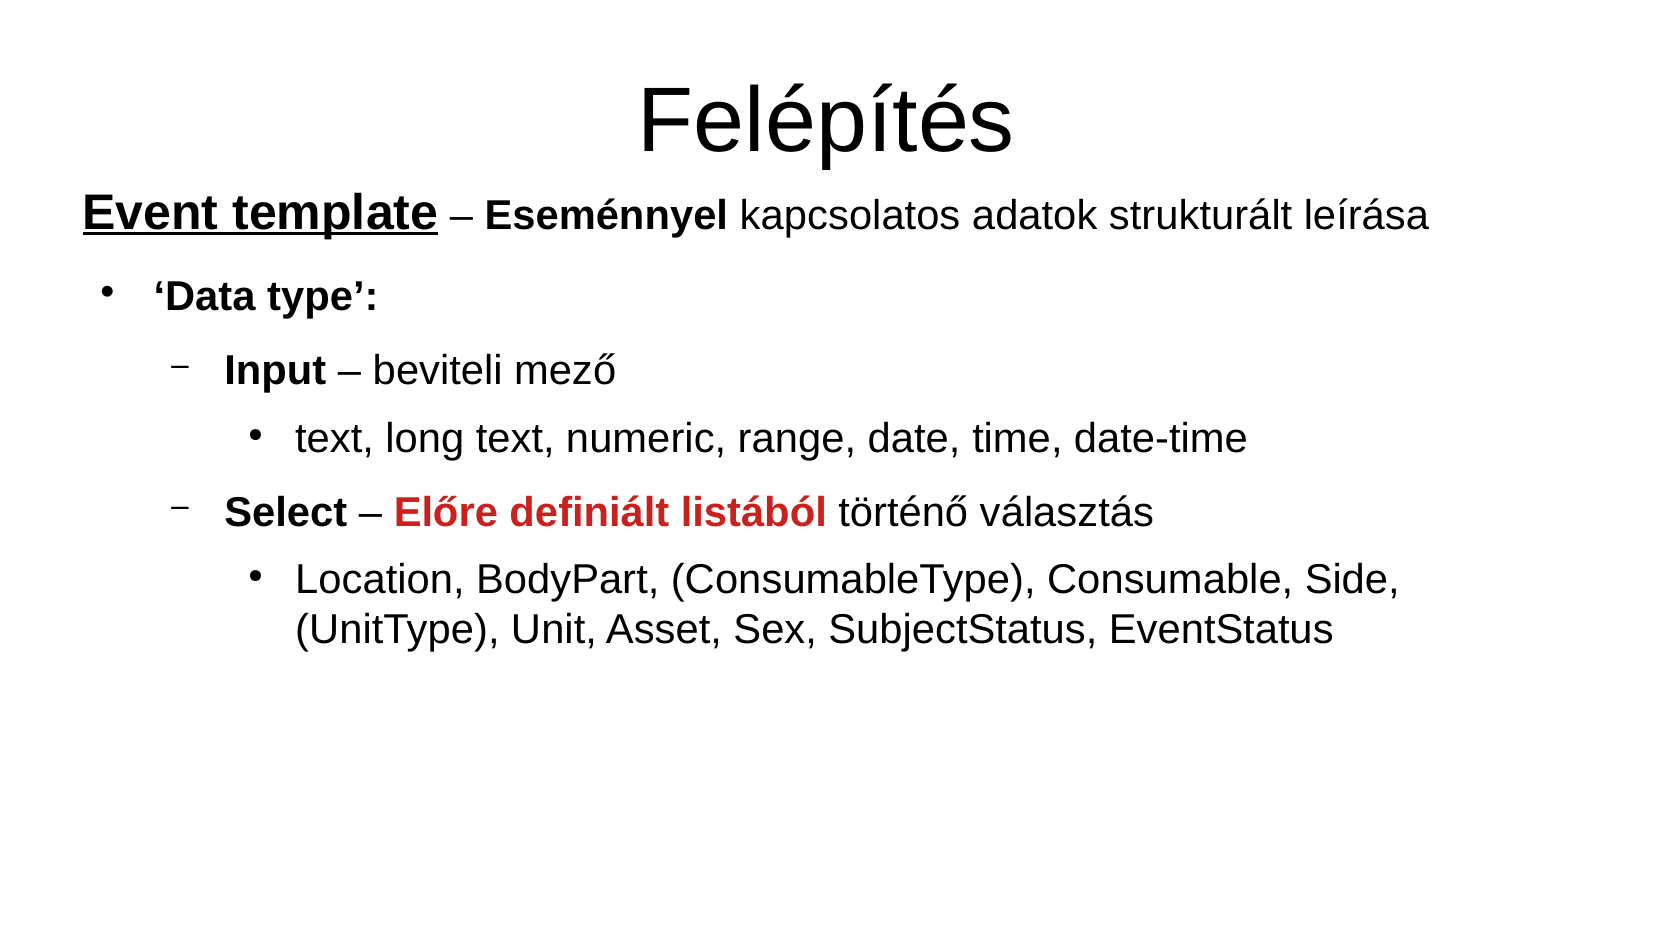

# Felépítés
Event template – Eseménnyel kapcsolatos adatok strukturált leírása
‘Data type’:
Input – beviteli mező
text, long text, numeric, range, date, time, date-time
Select – Előre definiált listából történő választás
Location, BodyPart, (ConsumableType), Consumable, Side, (UnitType), Unit, Asset, Sex, SubjectStatus, EventStatus